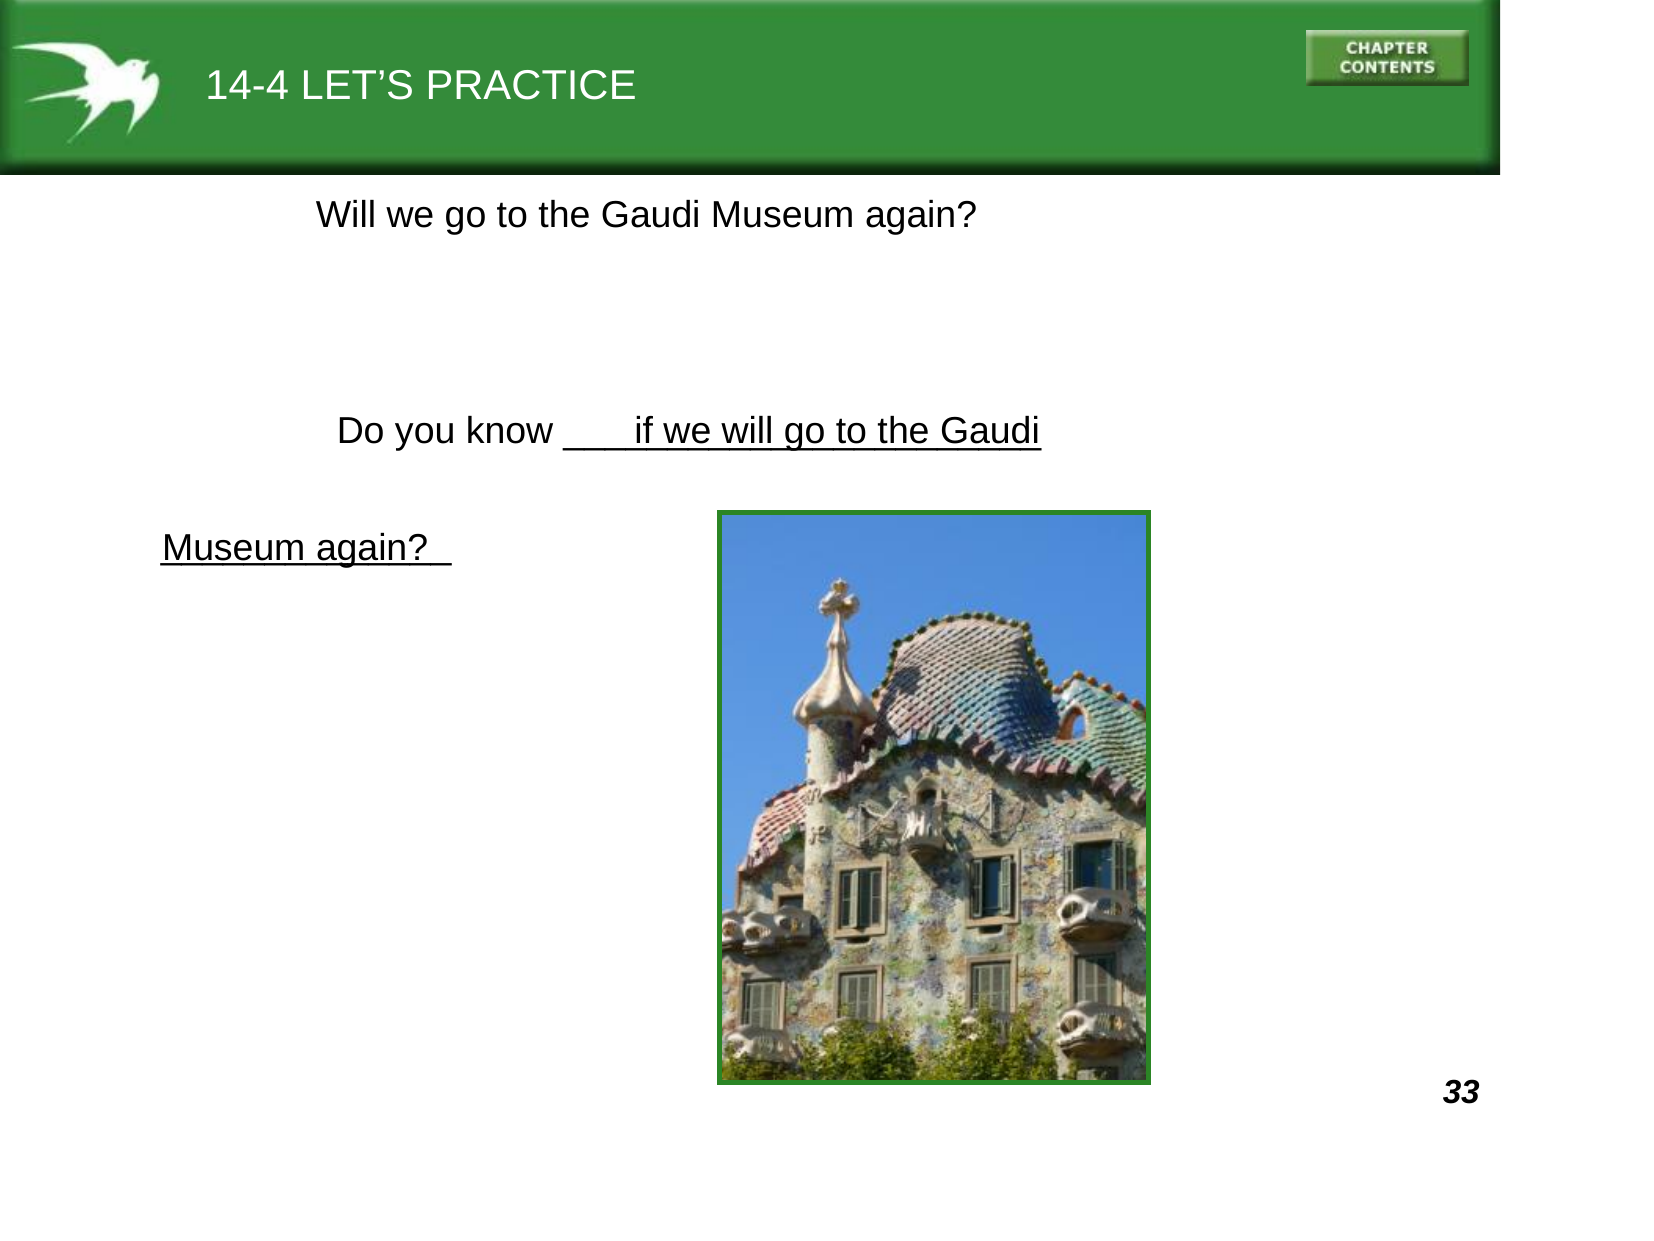

14-4 LET’S PRACTICE
Will we go to the Gaudi Museum again?
Do you know _______________________
if we will go to the Gaudi
______________
Museum again?